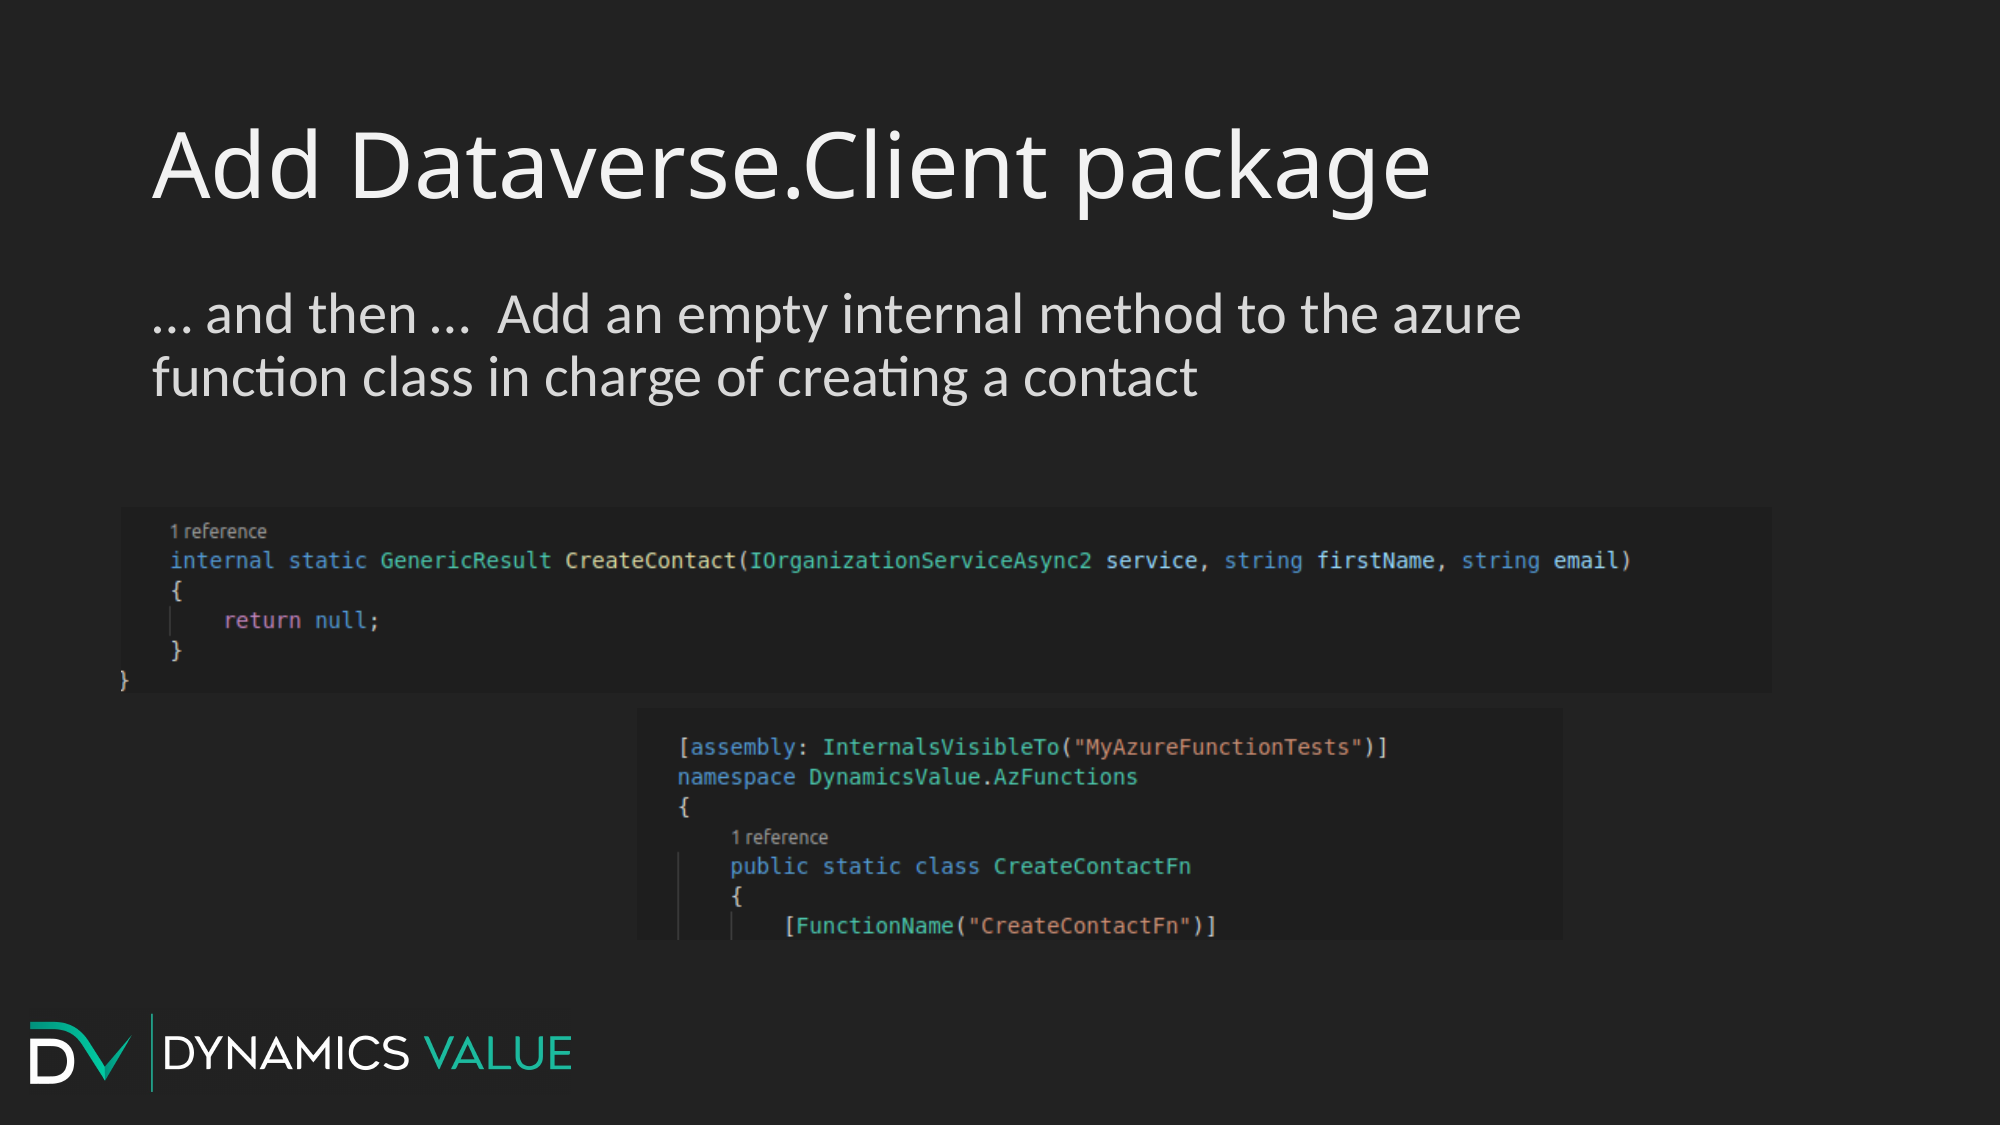

Add Dataverse.Client package
… and then … Add an empty internal method to the azure function class in charge of creating a contact